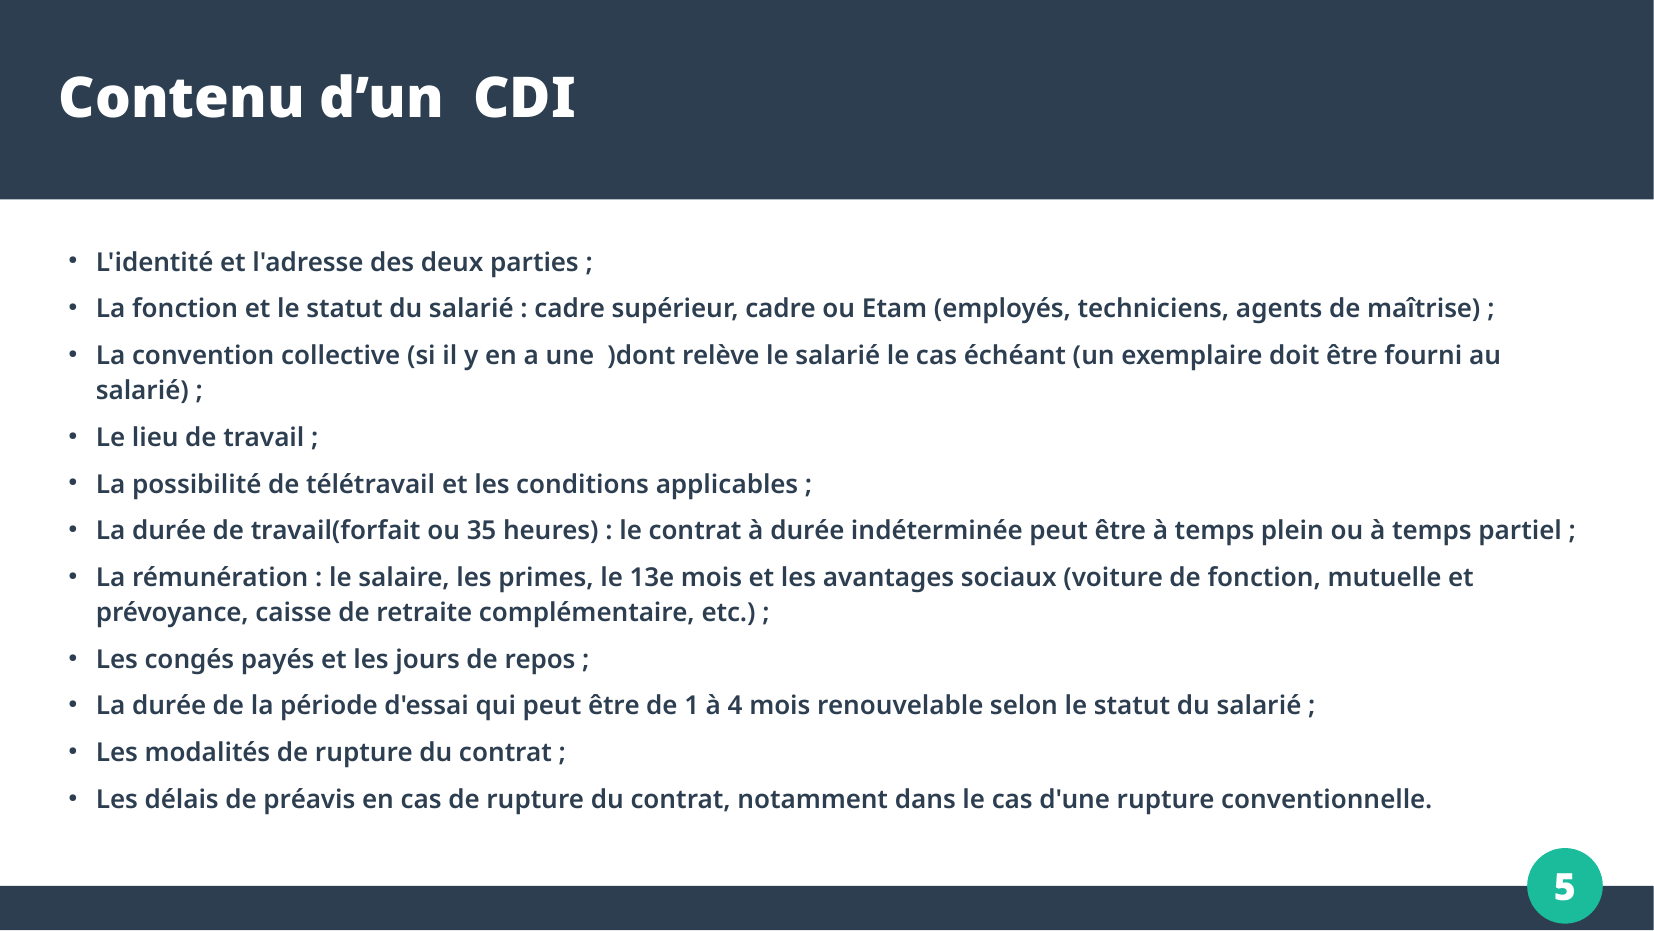

# Contenu d’un CDI
L'identité et l'adresse des deux parties ;
La fonction et le statut du salarié : cadre supérieur, cadre ou Etam (employés, techniciens, agents de maîtrise) ;
La convention collective (si il y en a une )dont relève le salarié le cas échéant (un exemplaire doit être fourni au salarié) ;
Le lieu de travail ;
La possibilité de télétravail et les conditions applicables ;
La durée de travail(forfait ou 35 heures) : le contrat à durée indéterminée peut être à temps plein ou à temps partiel ;
La rémunération : le salaire, les primes, le 13e mois et les avantages sociaux (voiture de fonction, mutuelle et prévoyance, caisse de retraite complémentaire, etc.) ;
Les congés payés et les jours de repos ;
La durée de la période d'essai qui peut être de 1 à 4 mois renouvelable selon le statut du salarié ;
Les modalités de rupture du contrat ;
Les délais de préavis en cas de rupture du contrat, notamment dans le cas d'une rupture conventionnelle.